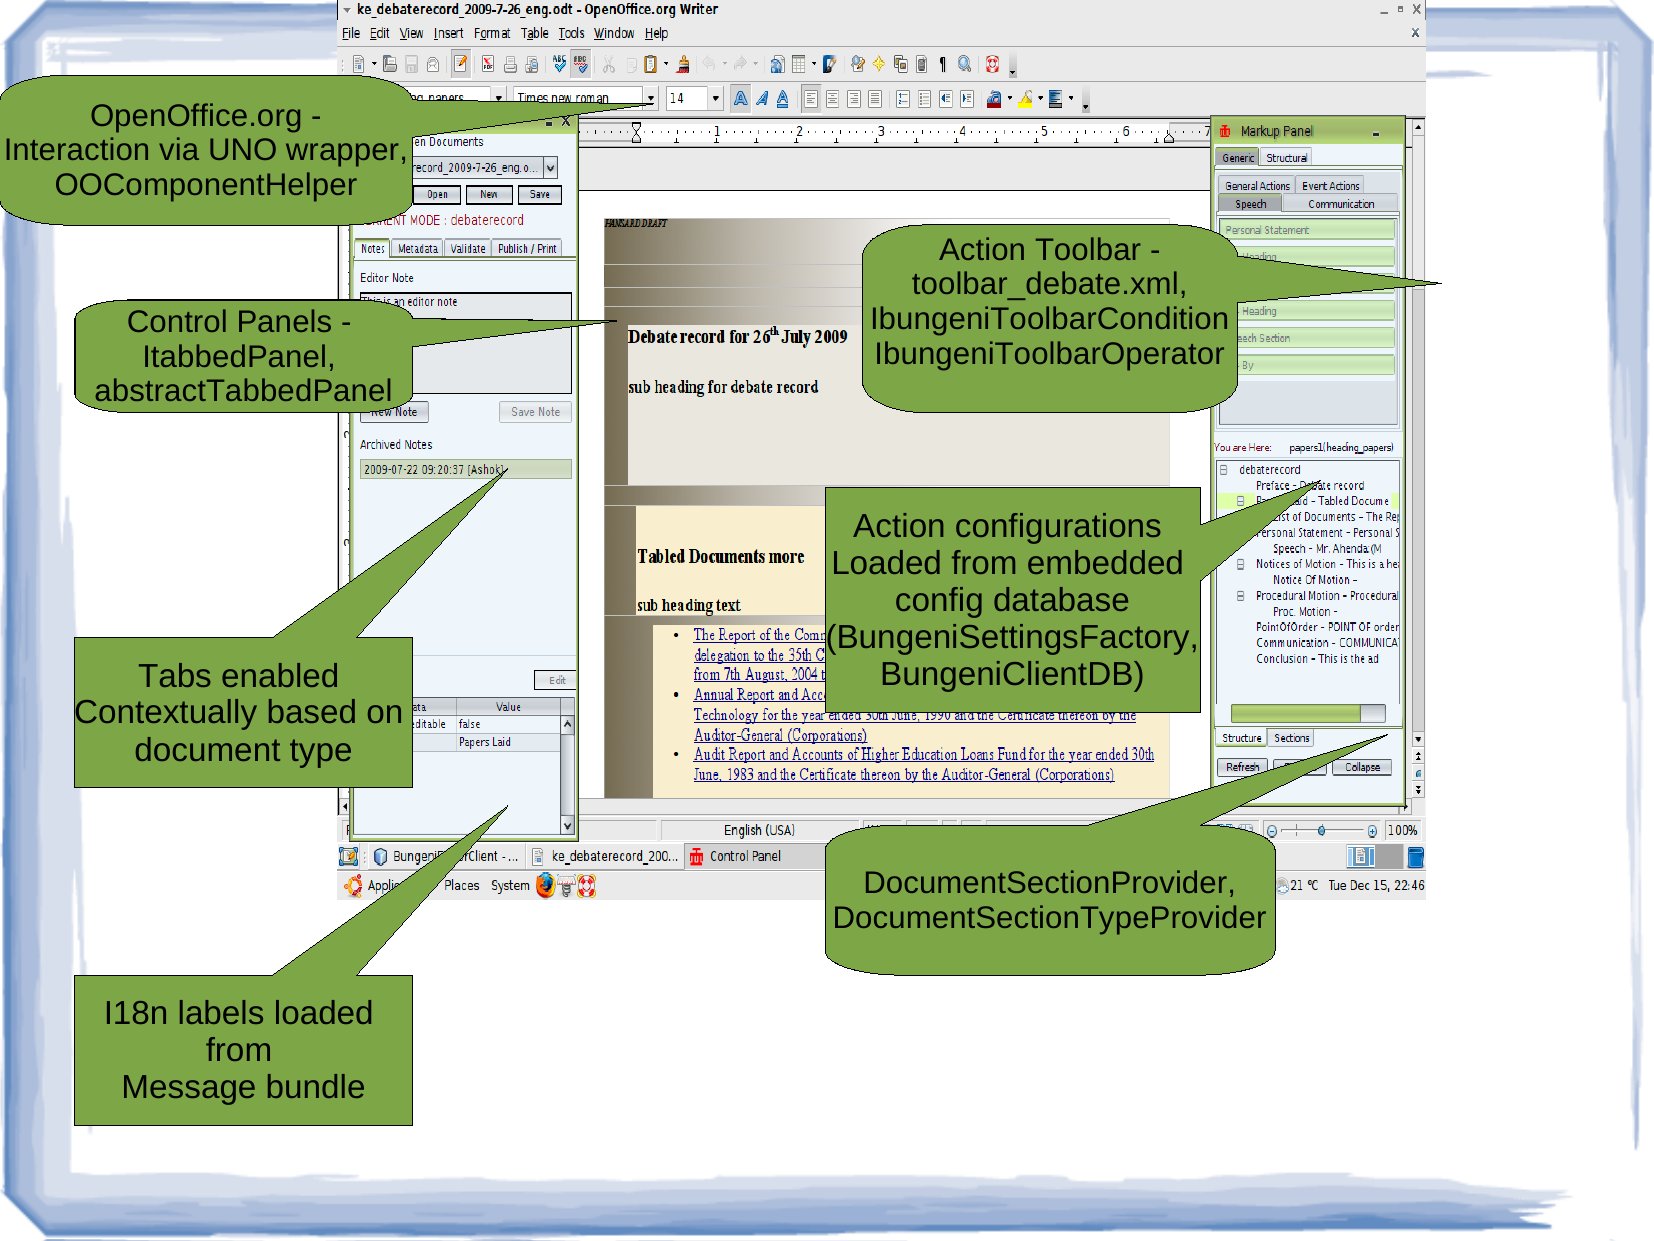

OpenOffice.org -
Interaction via UNO wrapper,
OOComponentHelper
Action Toolbar -
toolbar_debate.xml,
IbungeniToolbarCondition
IbungeniToolbarOperator
Control Panels -
ItabbedPanel,
abstractTabbedPanel
Control Panels -
ItabbedPanel,
abstractTabbedPanel
Action configurations
Loaded from embedded
config database
(BungeniSettingsFactory,
BungeniClientDB)
Tabs enabled
Contextually based on
document type
DocumentSectionProvider,
DocumentSectionTypeProvider
I18n labels loaded
from
Message bundle